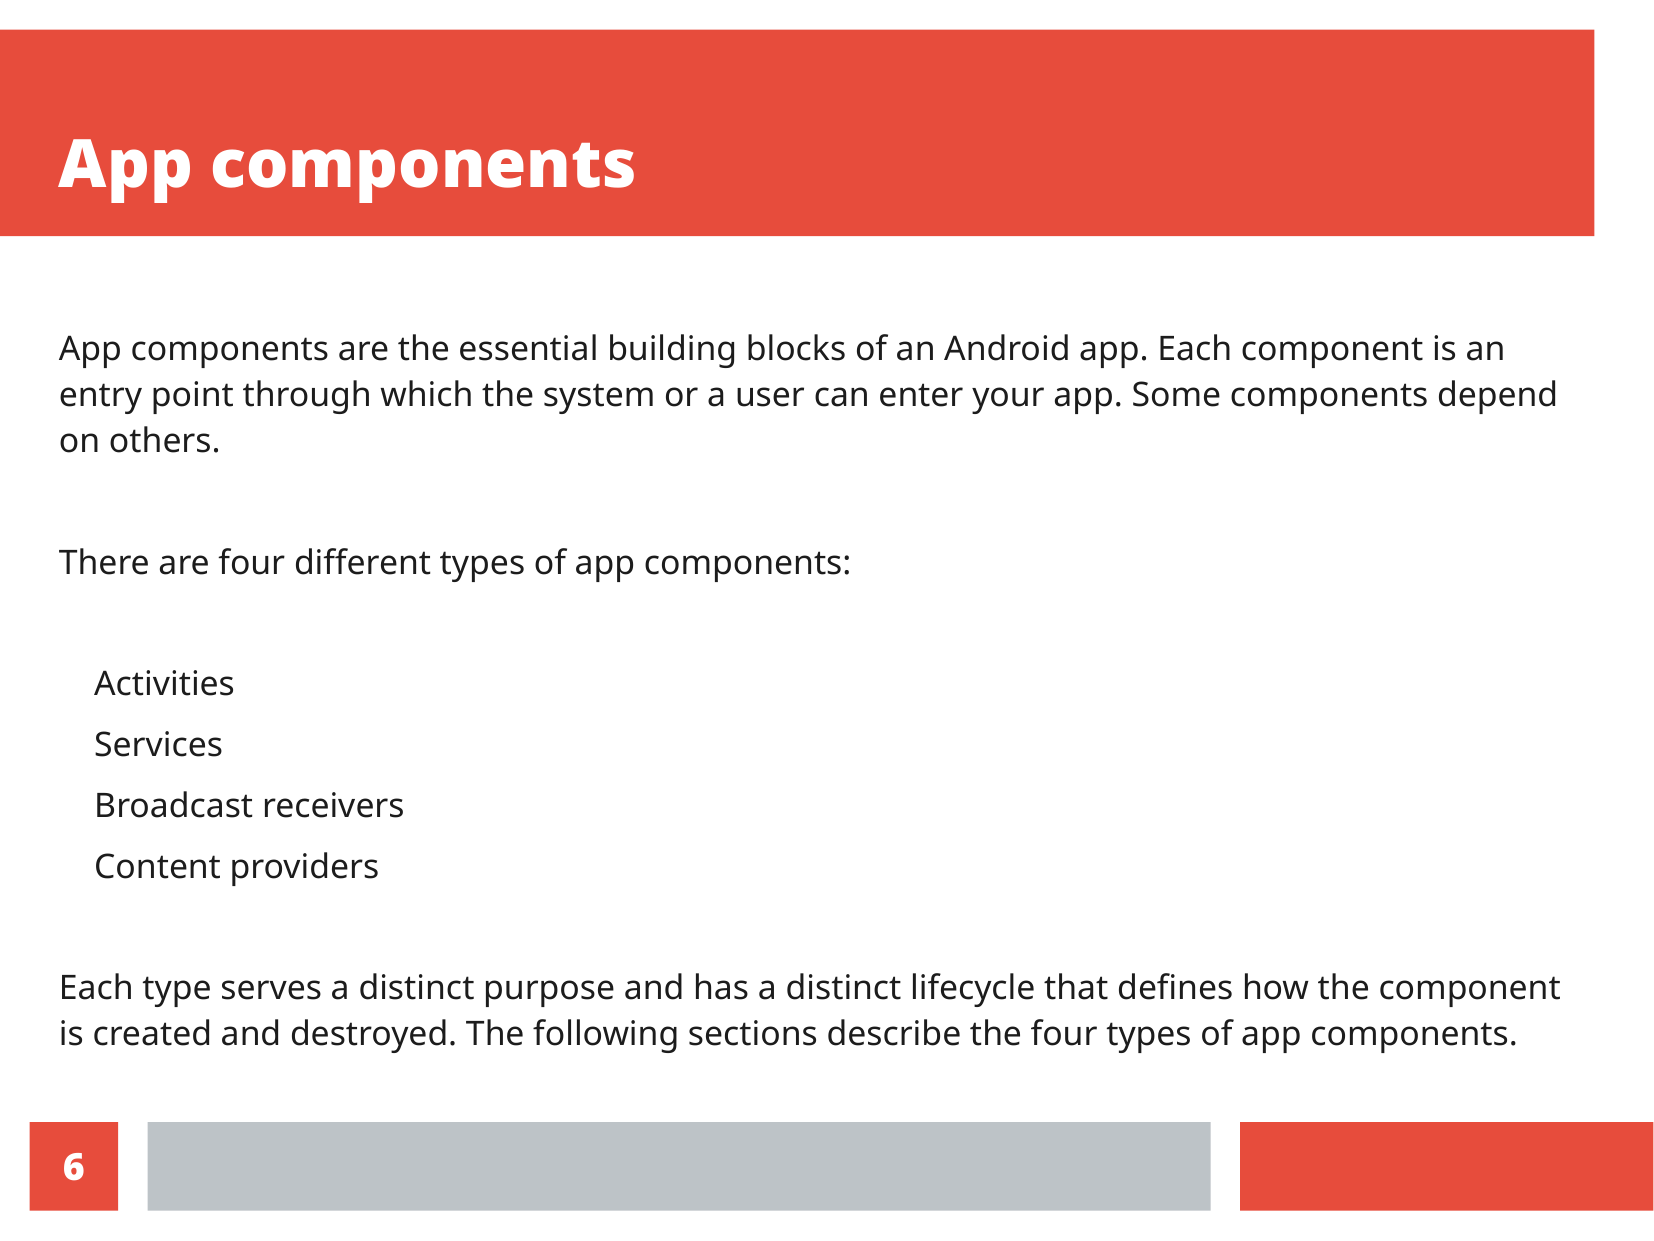

# App components
App components are the essential building blocks of an Android app. Each component is an entry point through which the system or a user can enter your app. Some components depend on others.
There are four different types of app components:
 Activities
 Services
 Broadcast receivers
 Content providers
Each type serves a distinct purpose and has a distinct lifecycle that defines how the component is created and destroyed. The following sections describe the four types of app components.
6